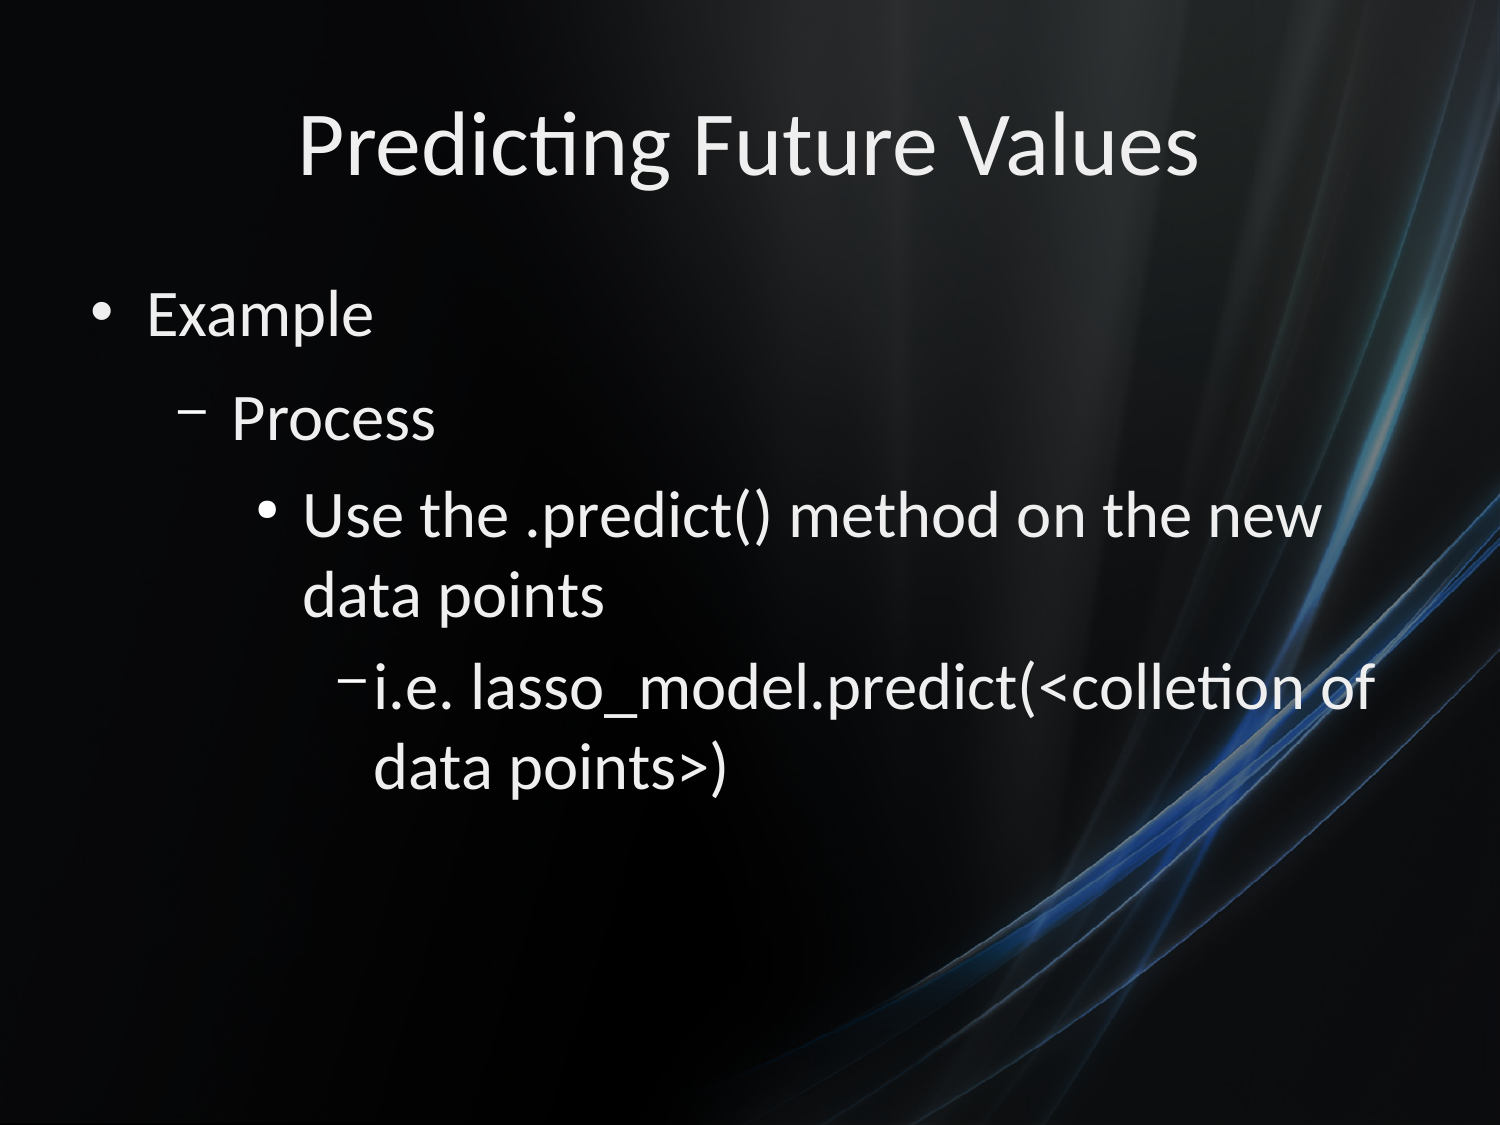

# Predicting Future Values
Example
Process
Use the .predict() method on the new data points
i.e. lasso_model.predict(<colletion of data points>)